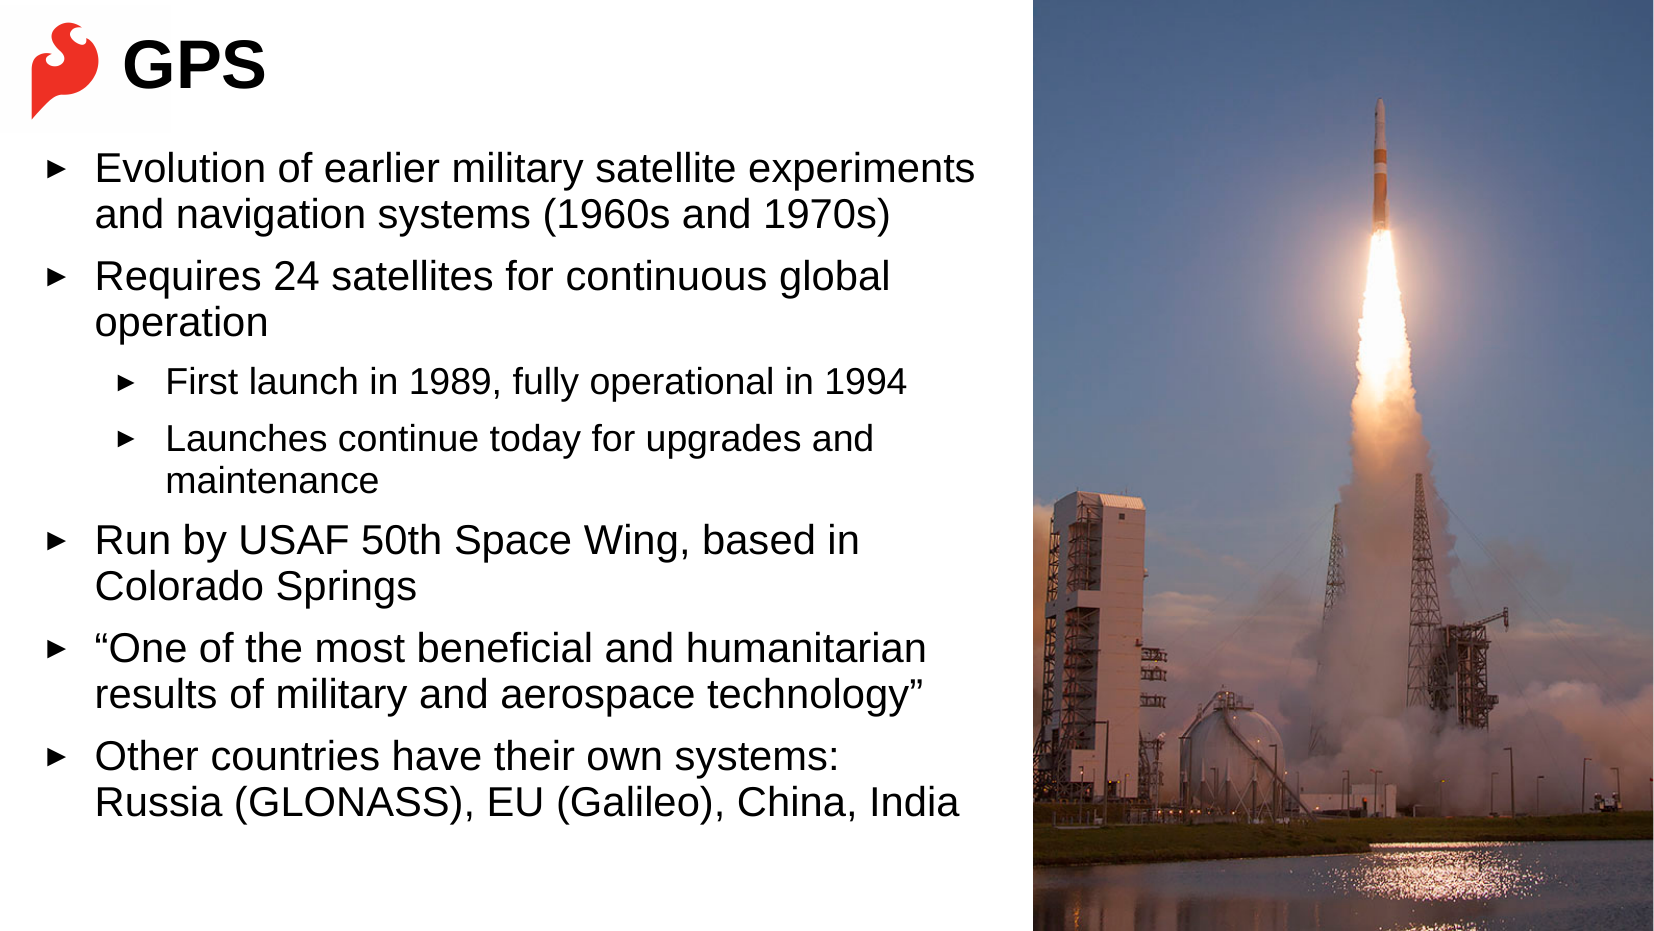

# GPS
Evolution of earlier military satellite experiments and navigation systems (1960s and 1970s)
Requires 24 satellites for continuous global operation
First launch in 1989, fully operational in 1994
Launches continue today for upgrades and maintenance
Run by USAF 50th Space Wing, based in Colorado Springs
“One of the most beneficial and humanitarian results of military and aerospace technology”
Other countries have their own systems:
Russia (GLONASS), EU (Galileo), China, India